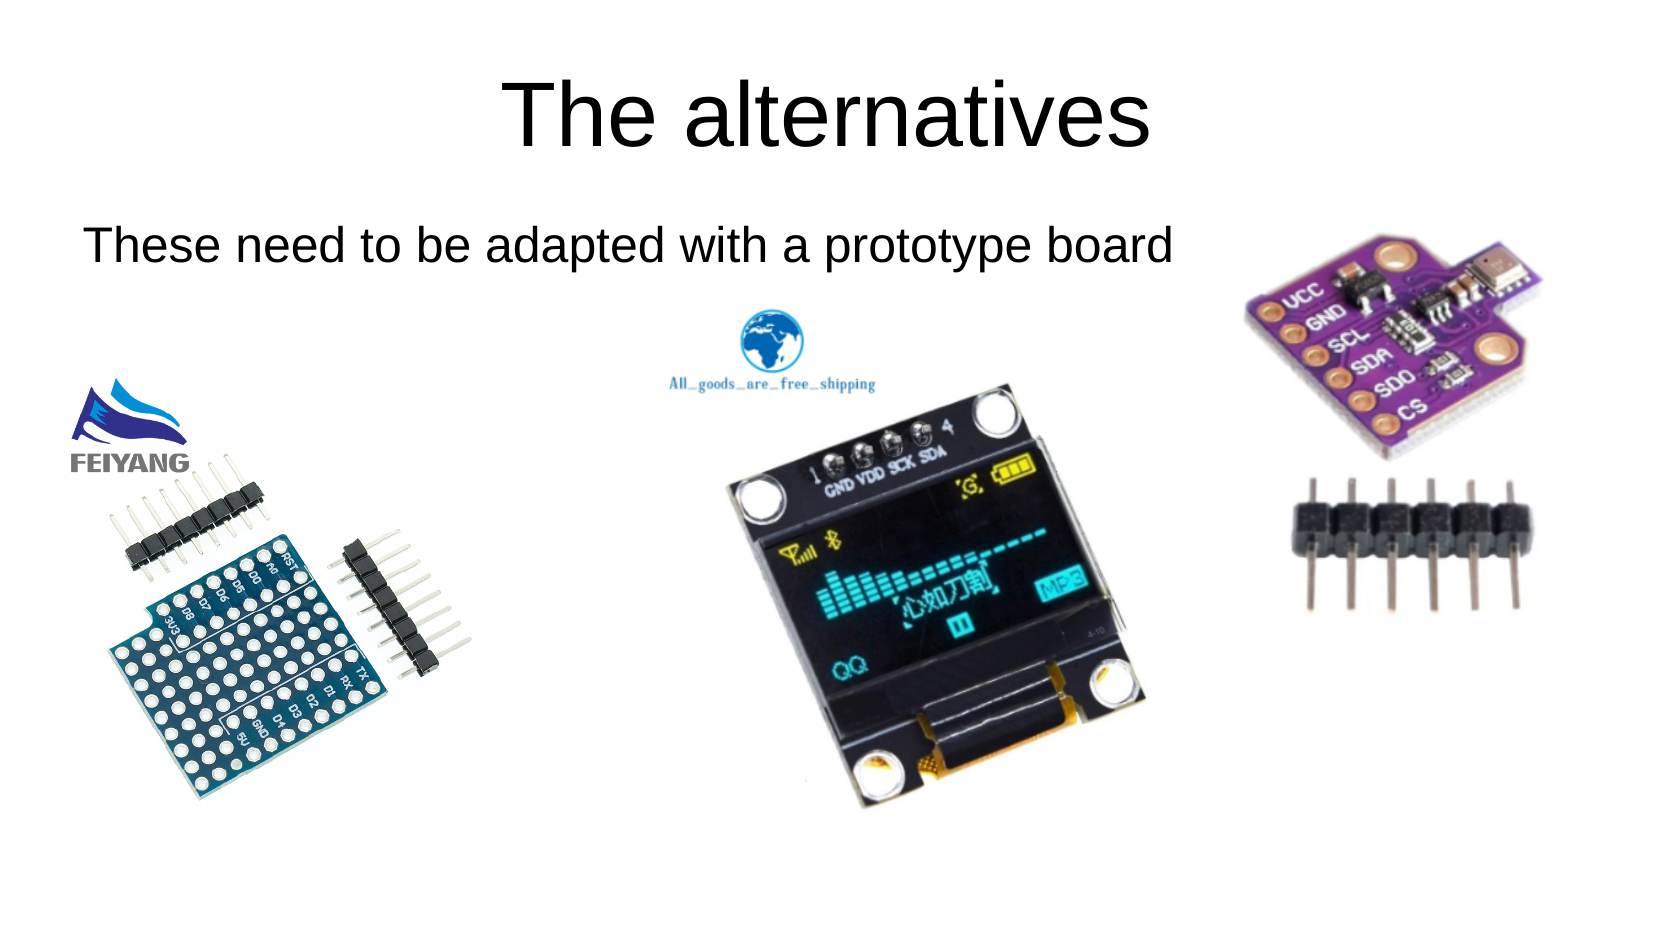

# The alternatives
These need to be adapted with a prototype board